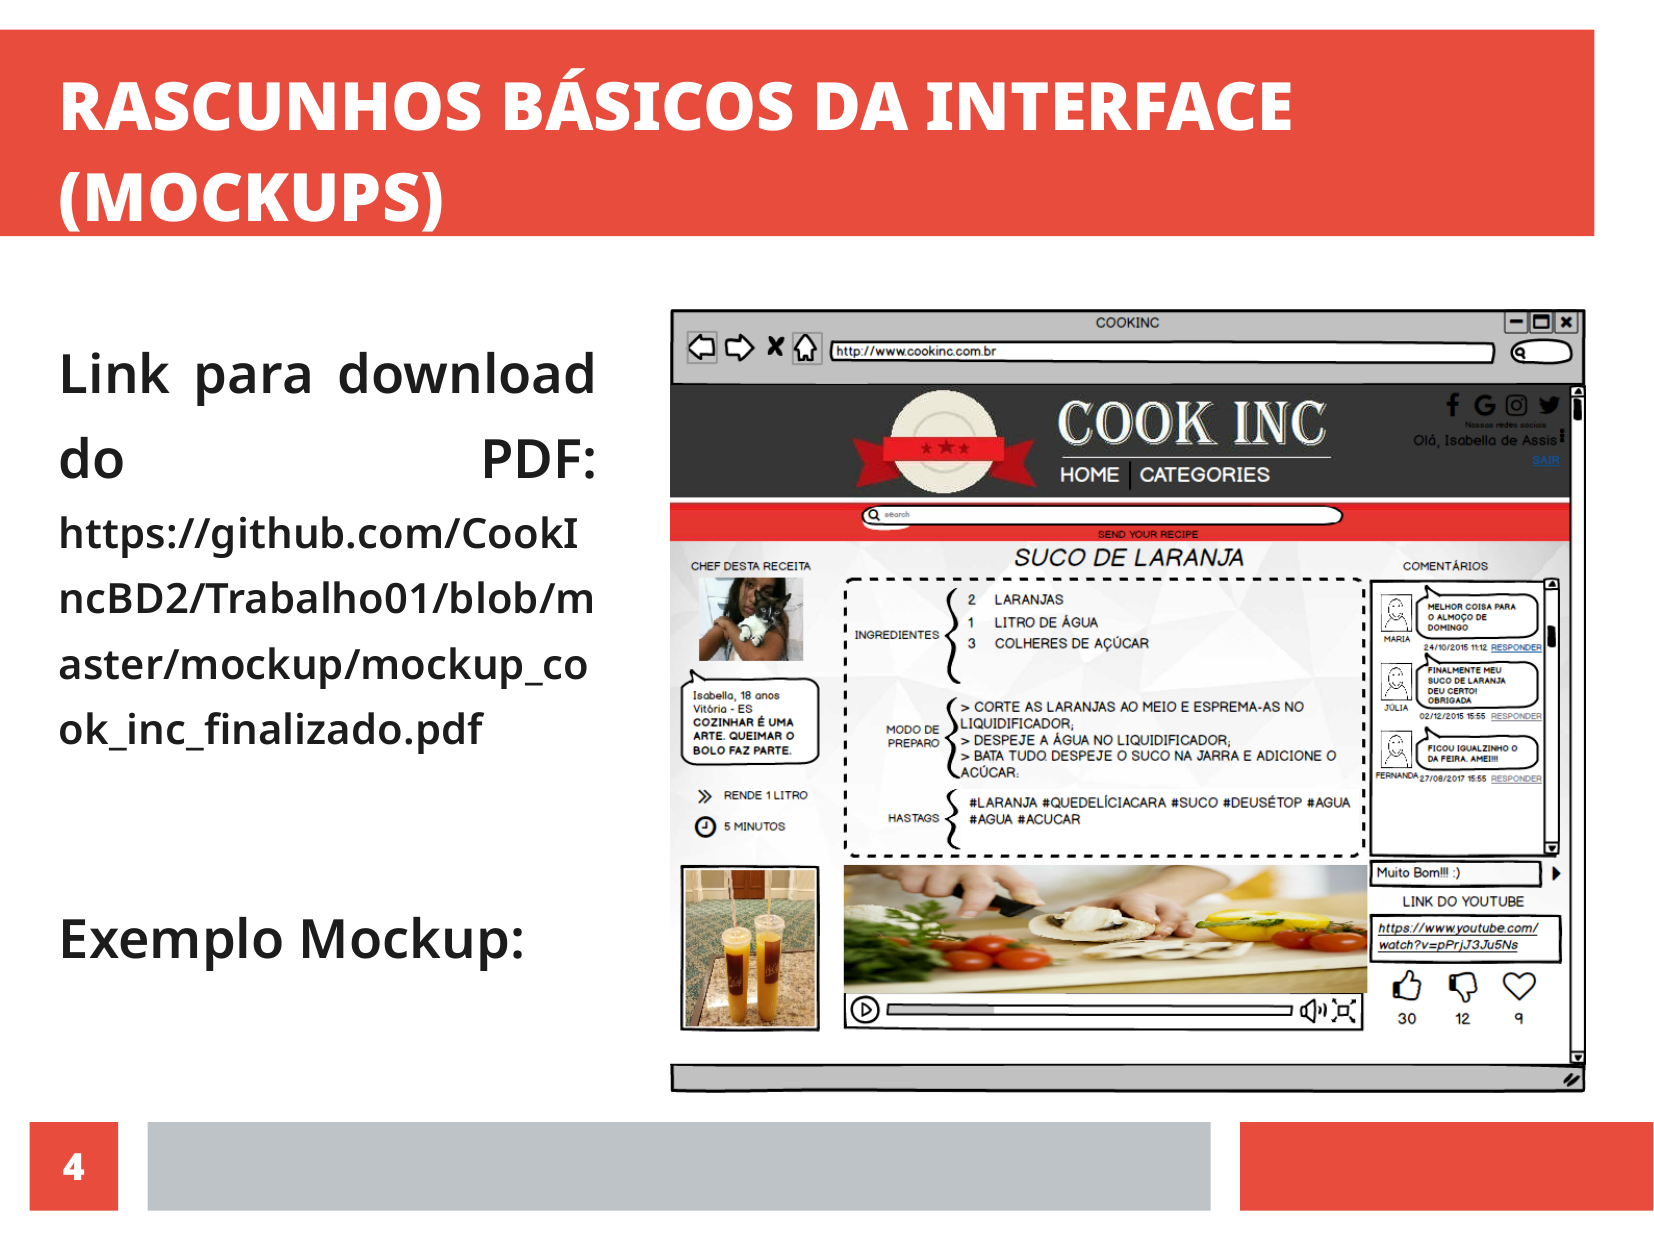

# RASCUNHOS BÁSICOS DA INTERFACE (MOCKUPS)
Link para download do PDF: https://github.com/CookIncBD2/Trabalho01/blob/master/mockup/mockup_cook_inc_finalizado.pdf
Exemplo Mockup:
4